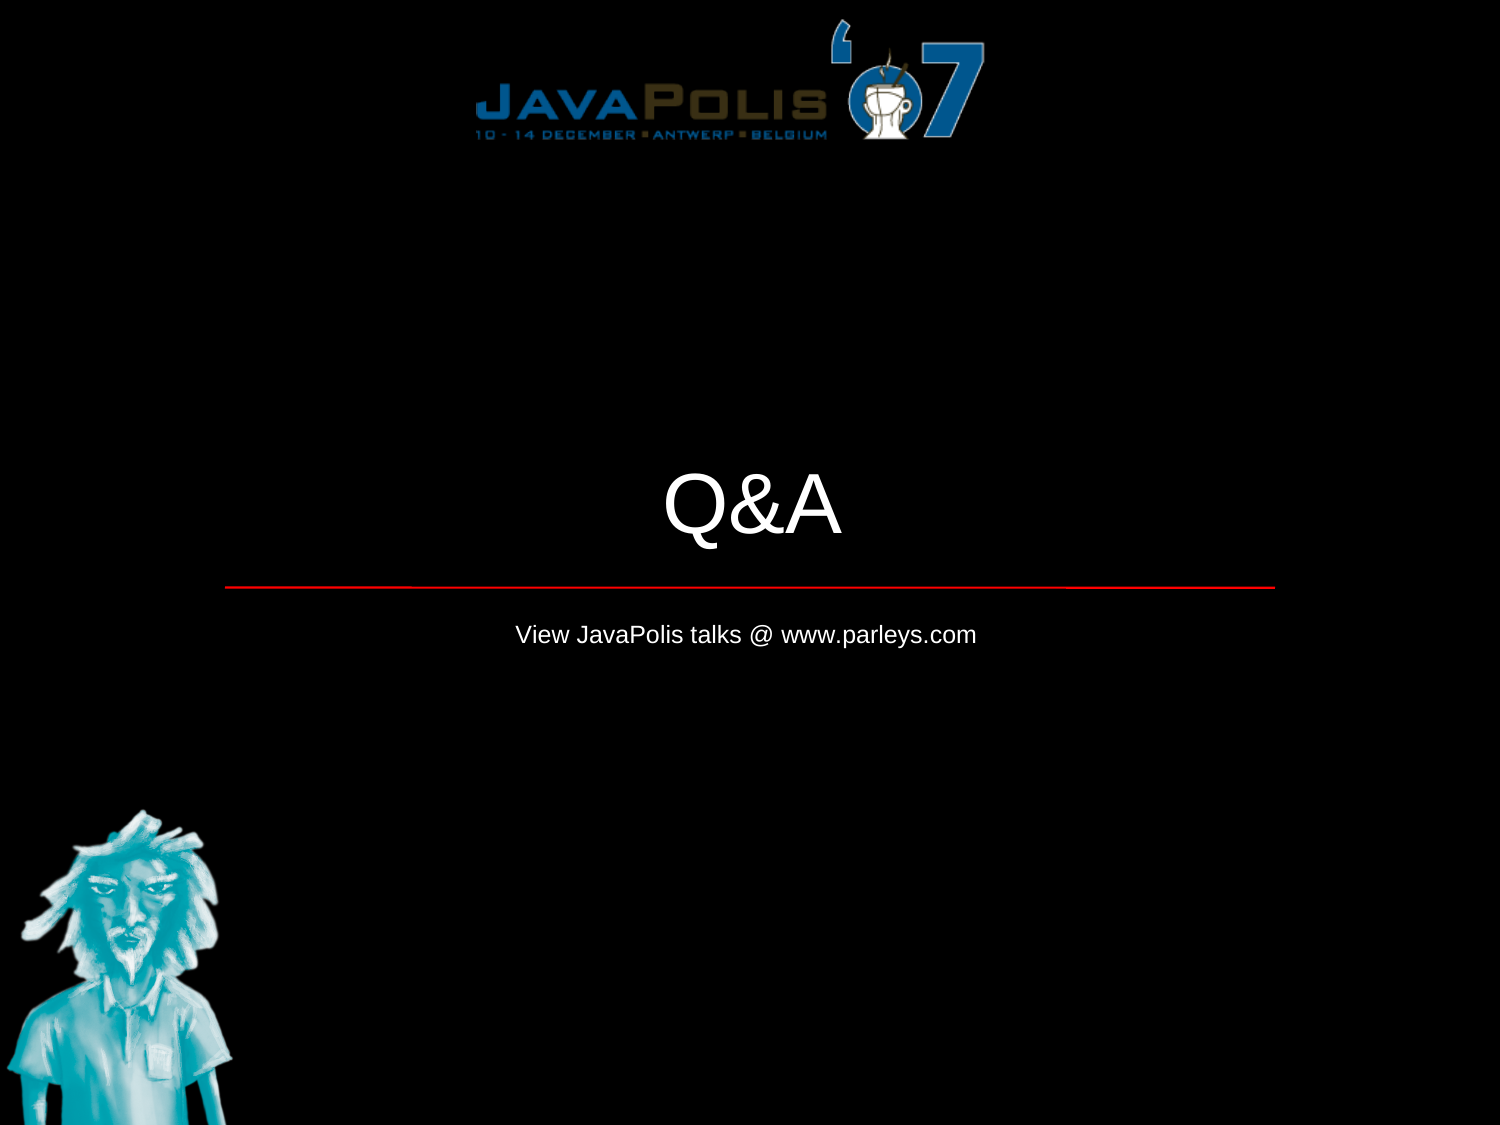

# Q&A
View JavaPolis talks @ www.parleys.com